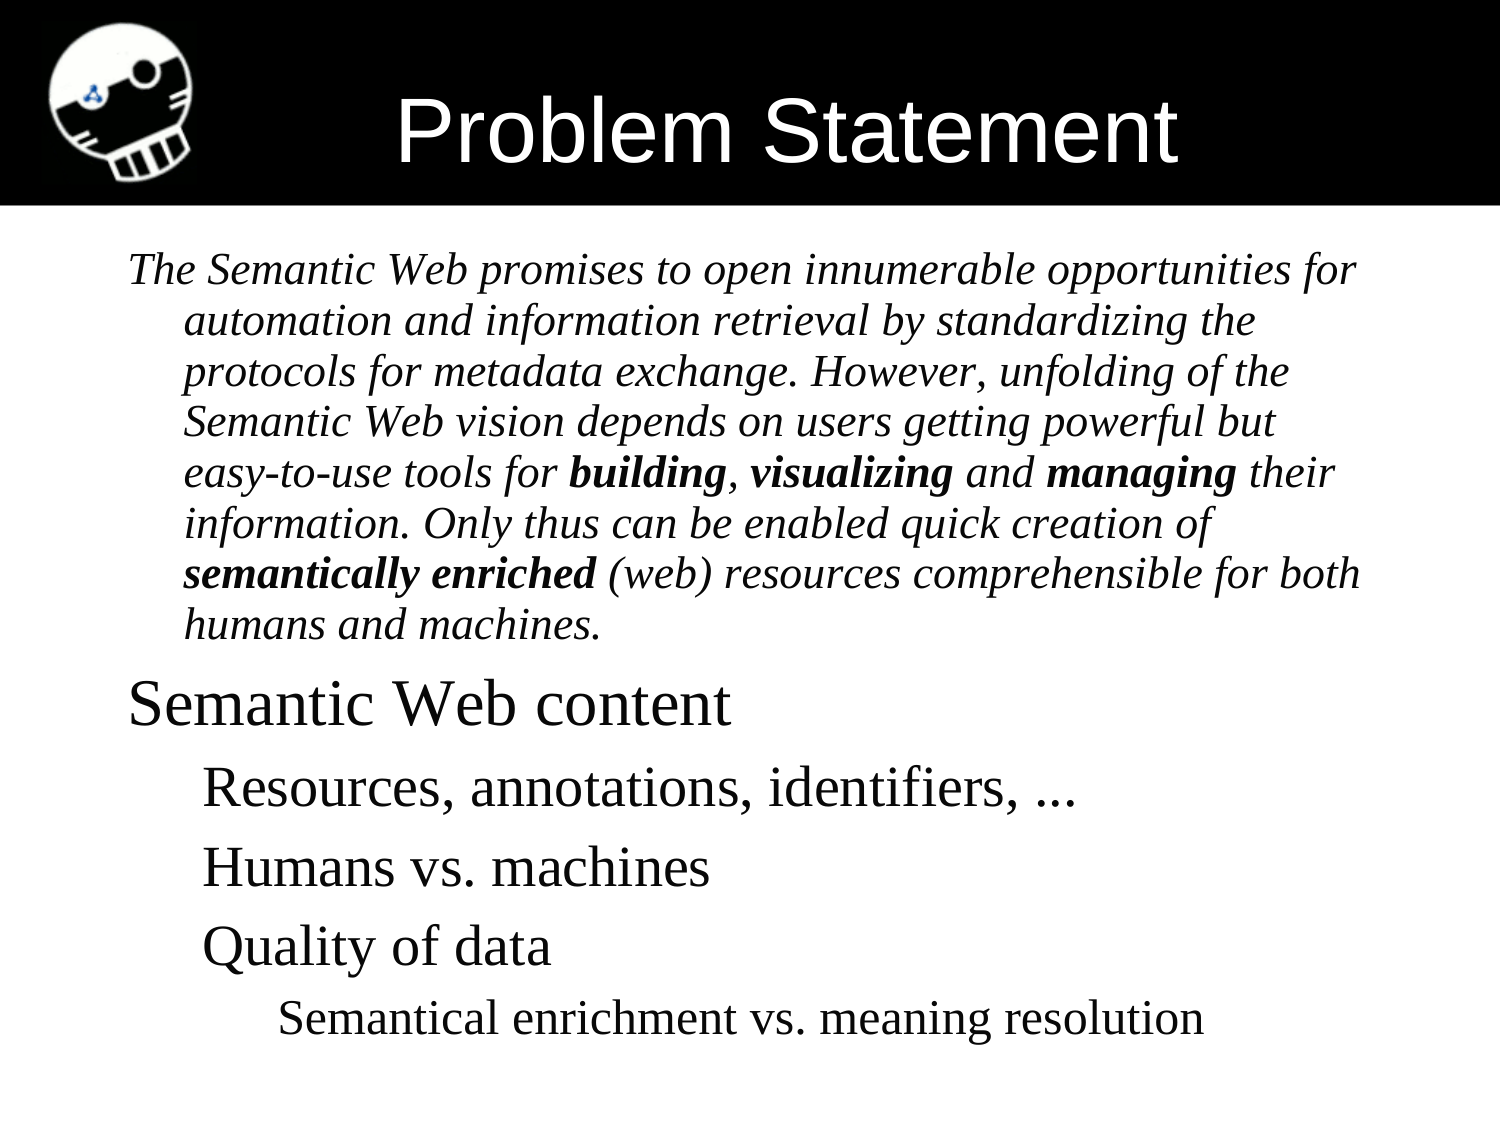

# Problem Statement
The Semantic Web promises to open innumerable opportunities for automation and information retrieval by standardizing the protocols for metadata exchange. However, unfolding of the Semantic Web vision depends on users getting powerful but easy-to-use tools for building, visualizing and managing their information. Only thus can be enabled quick creation of semantically enriched (web) resources comprehensible for both humans and machines.
Semantic Web content
Resources, annotations, identifiers, ...
Humans vs. machines
Quality of data
Semantical enrichment vs. meaning resolution
13